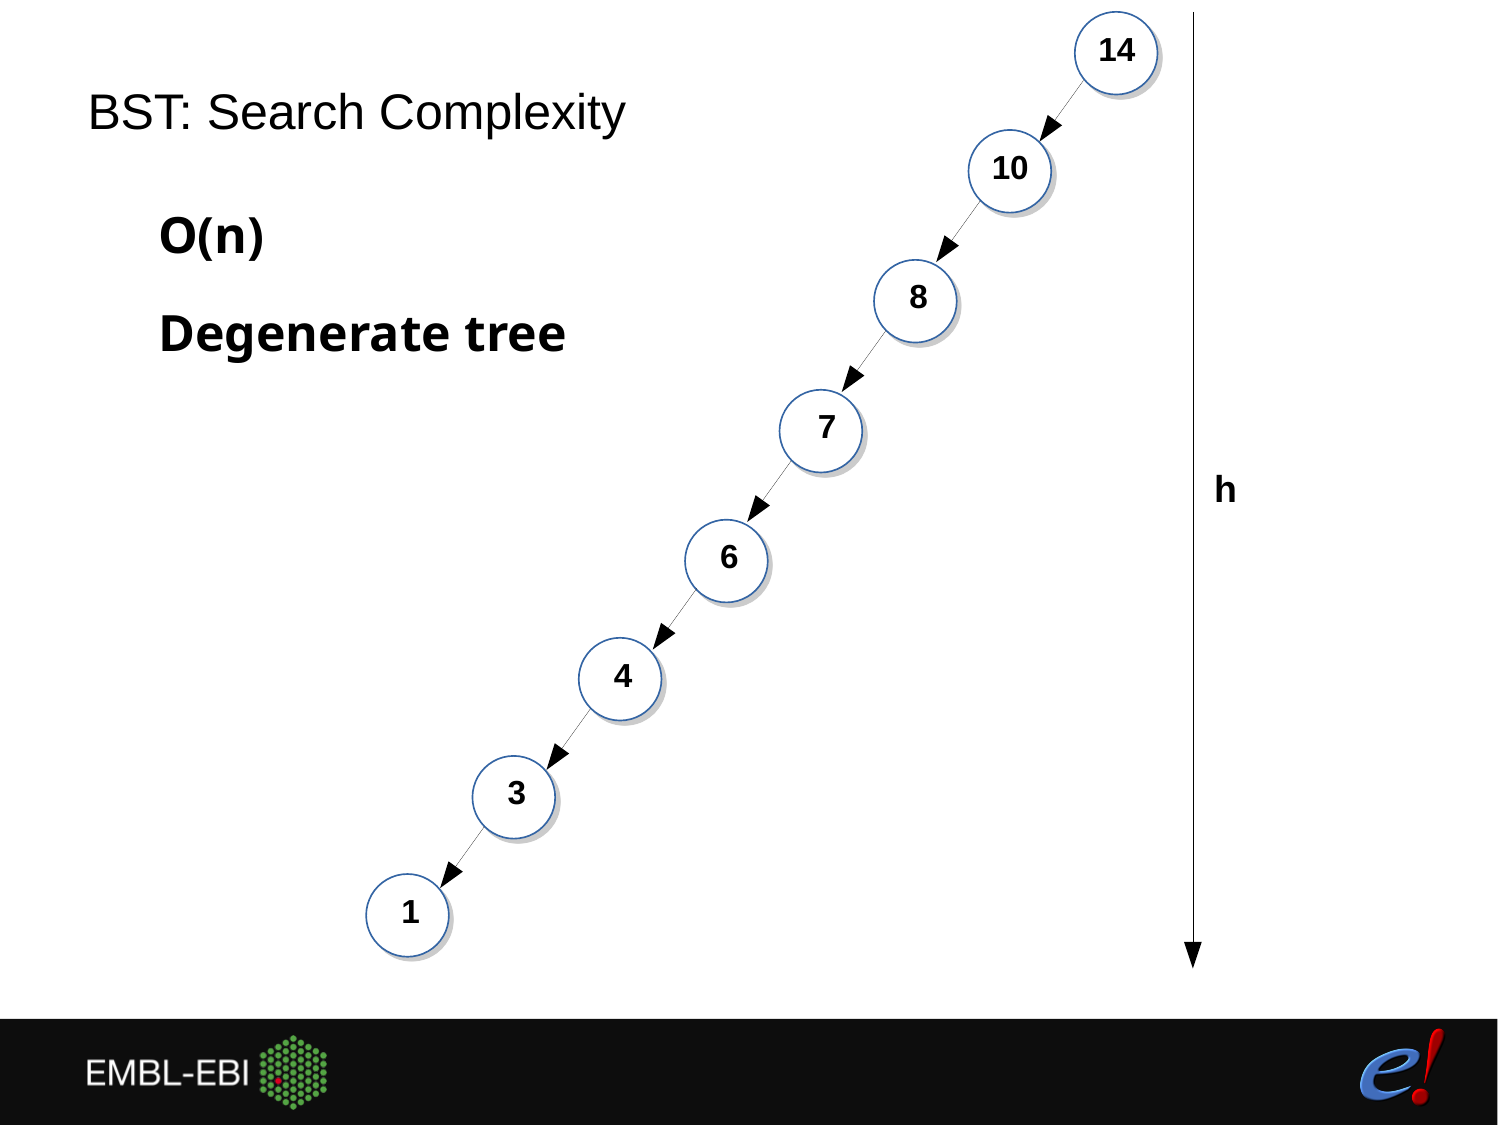

14
# BST: Search Complexity
10
O(n)
Degenerate tree
8
7
h
6
4
3
1